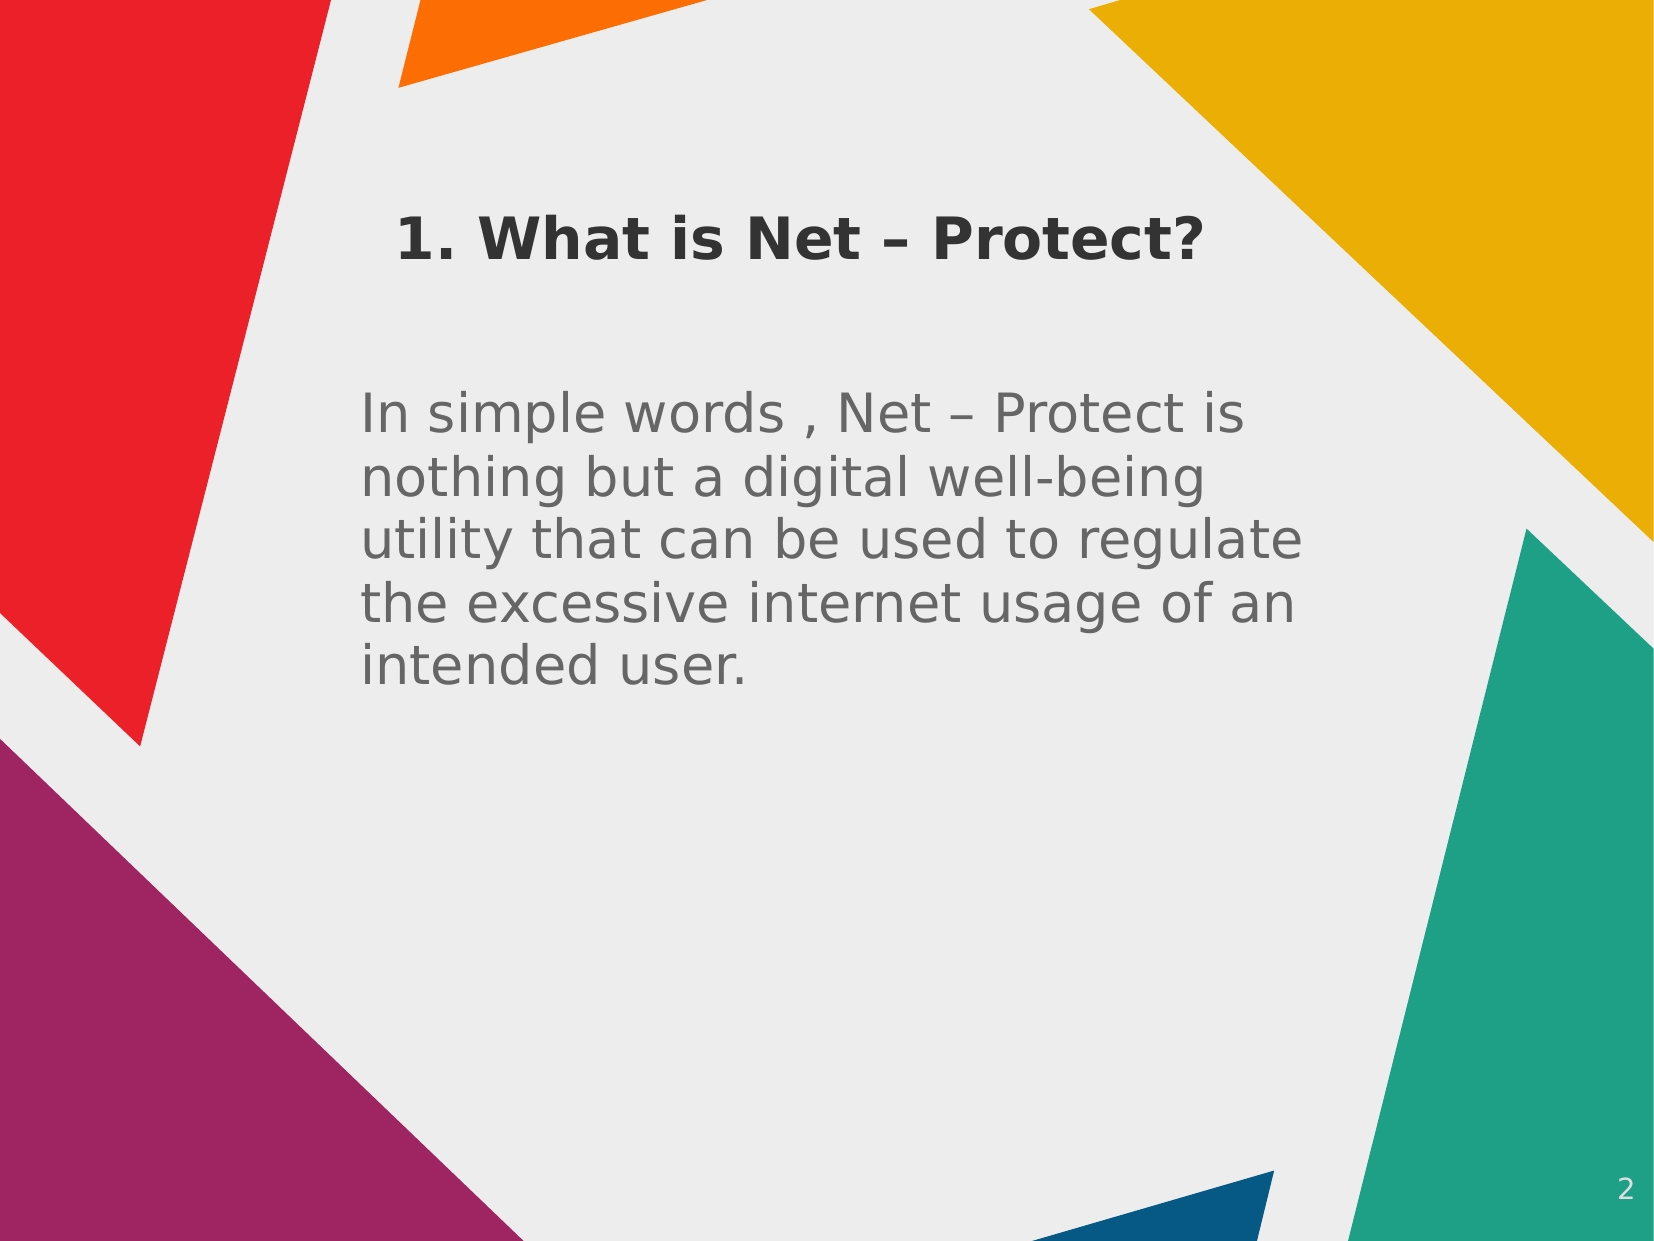

# 1. What is Net – Protect?
In simple words , Net – Protect is nothing but a digital well-being utility that can be used to regulate the excessive internet usage of an intended user.
2